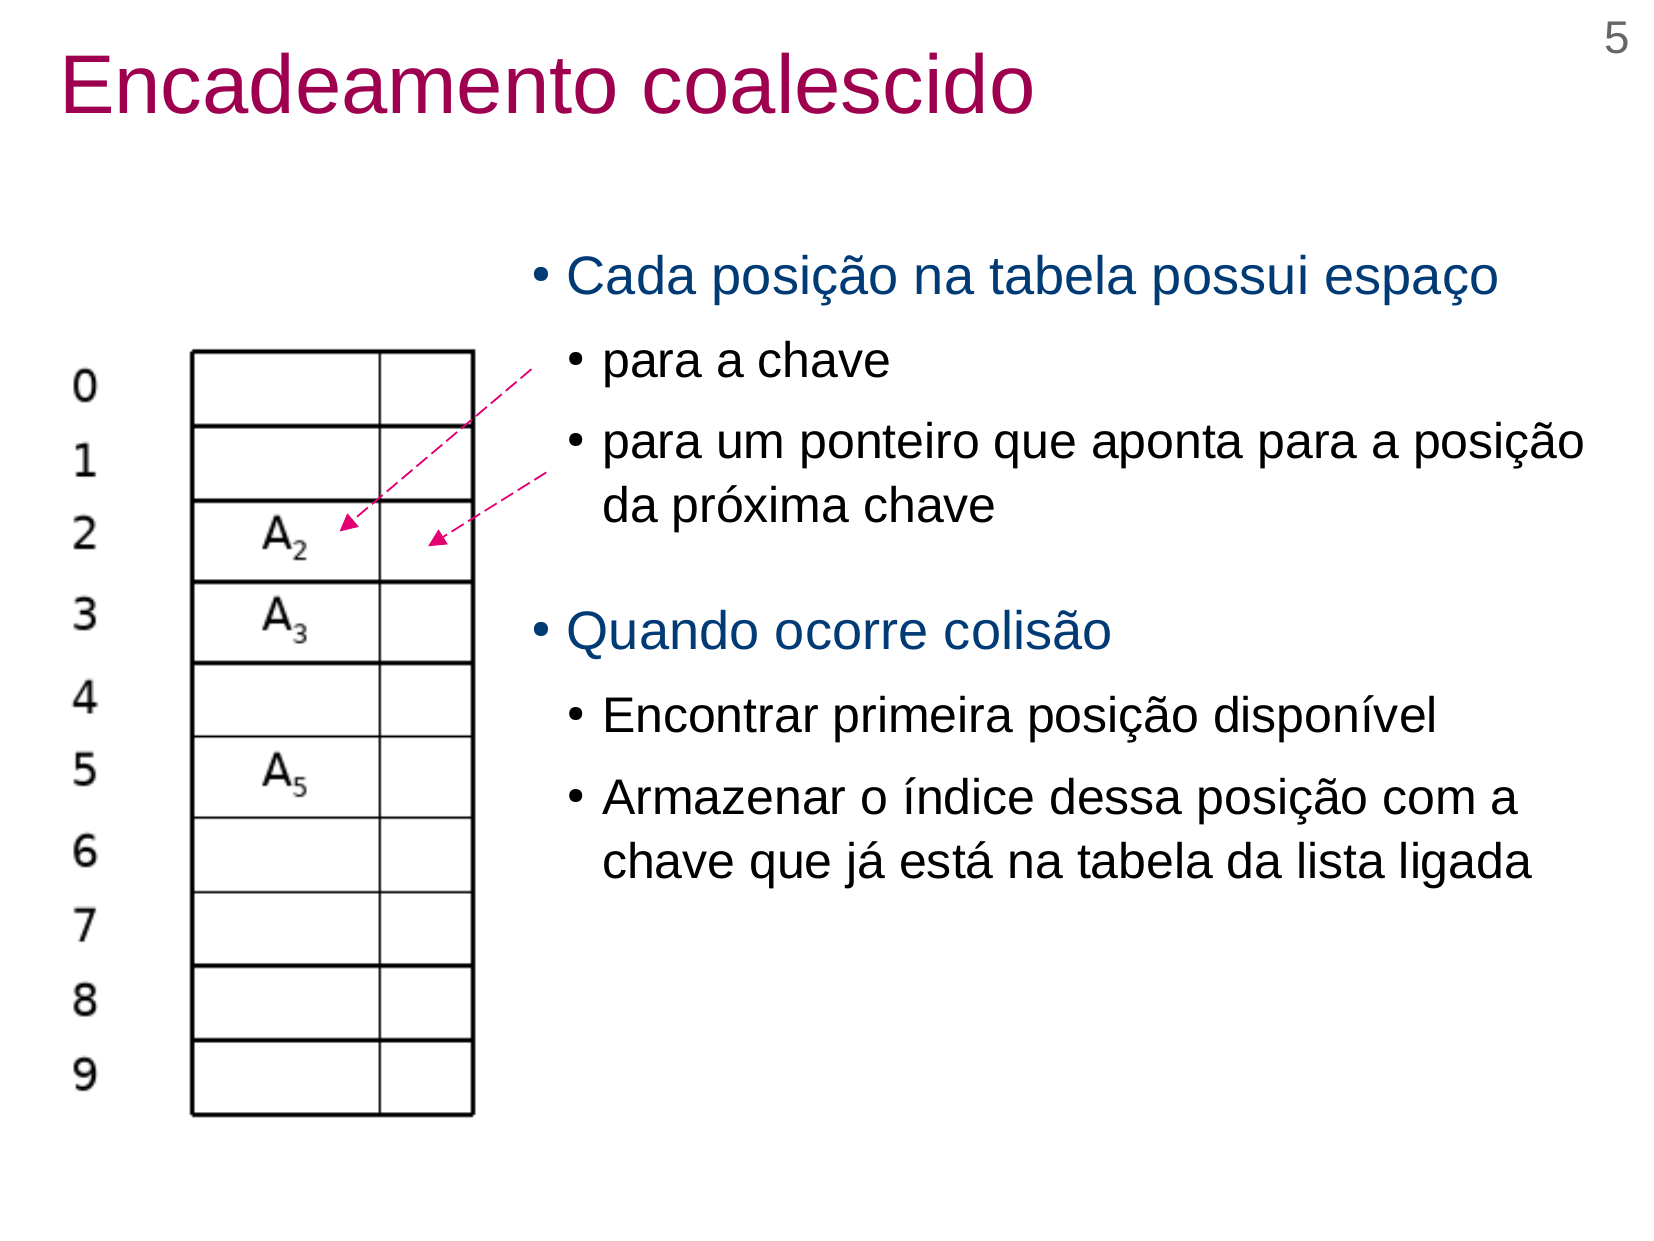

5
# Encadeamento coalescido
Cada posição na tabela possui espaço
para a chave
para um ponteiro que aponta para a posição da próxima chave
Quando ocorre colisão
Encontrar primeira posição disponível
Armazenar o índice dessa posição com a chave que já está na tabela da lista ligada